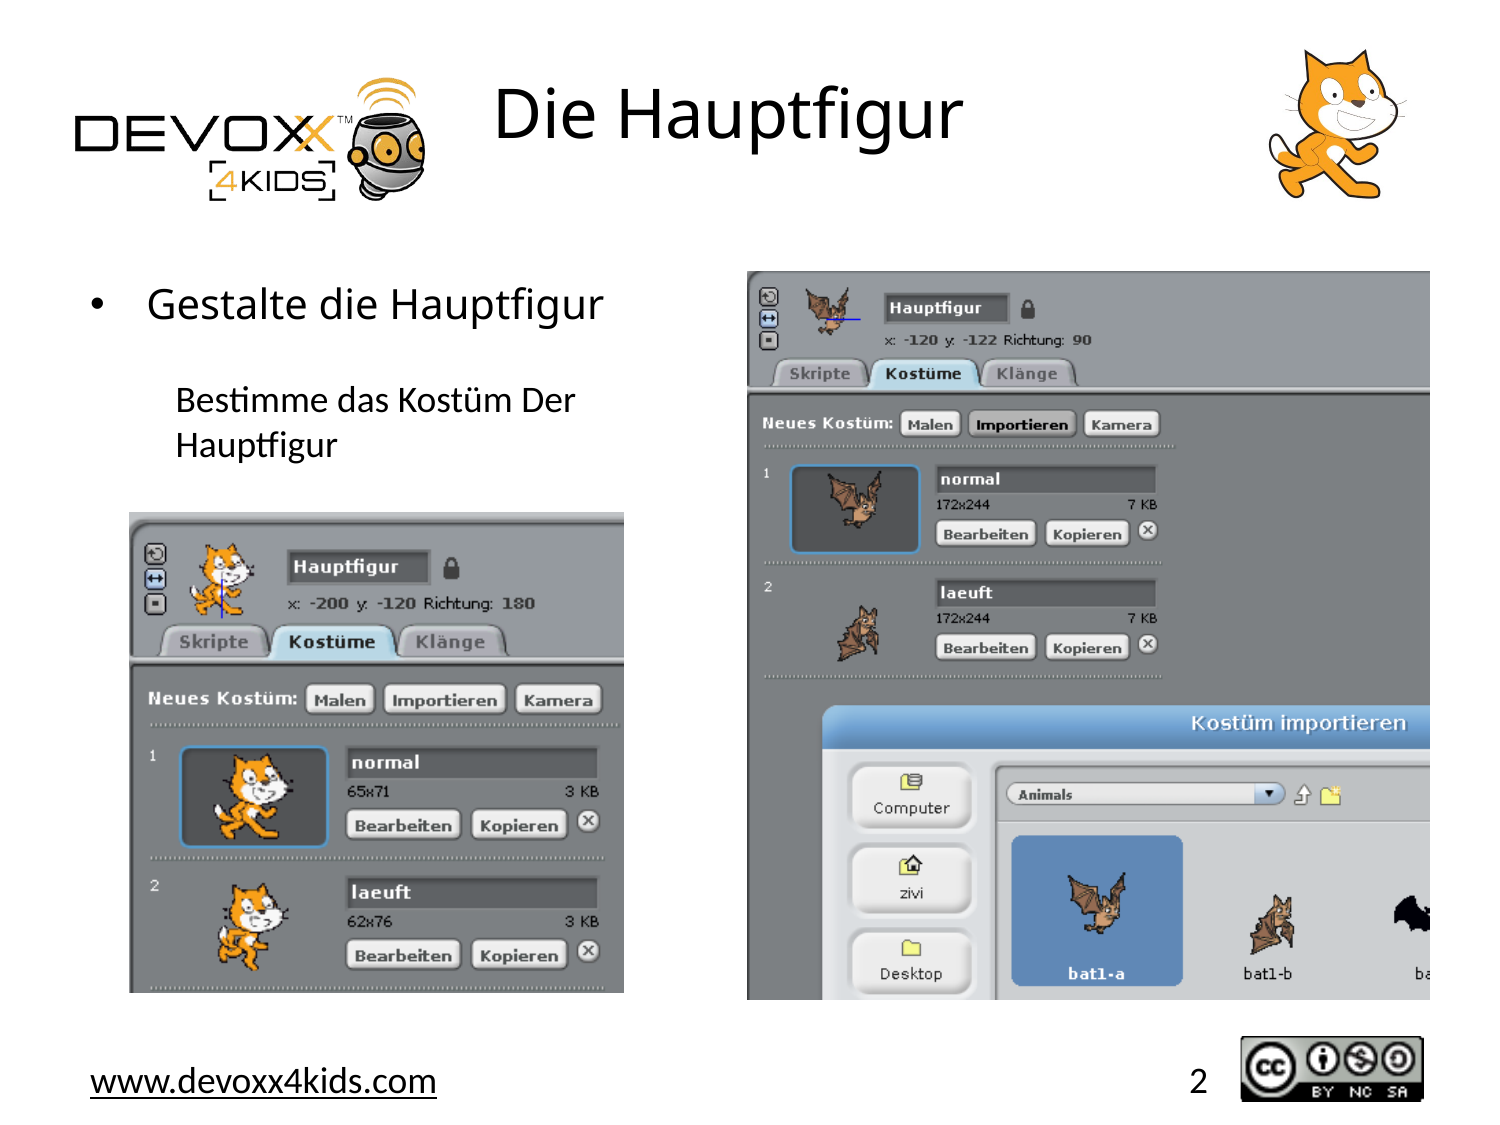

# Die Hauptfigur
Gestalte die Hauptfigur
Bestimme das Kostüm Der Hauptfigur
www.devoxx4kids.com
2